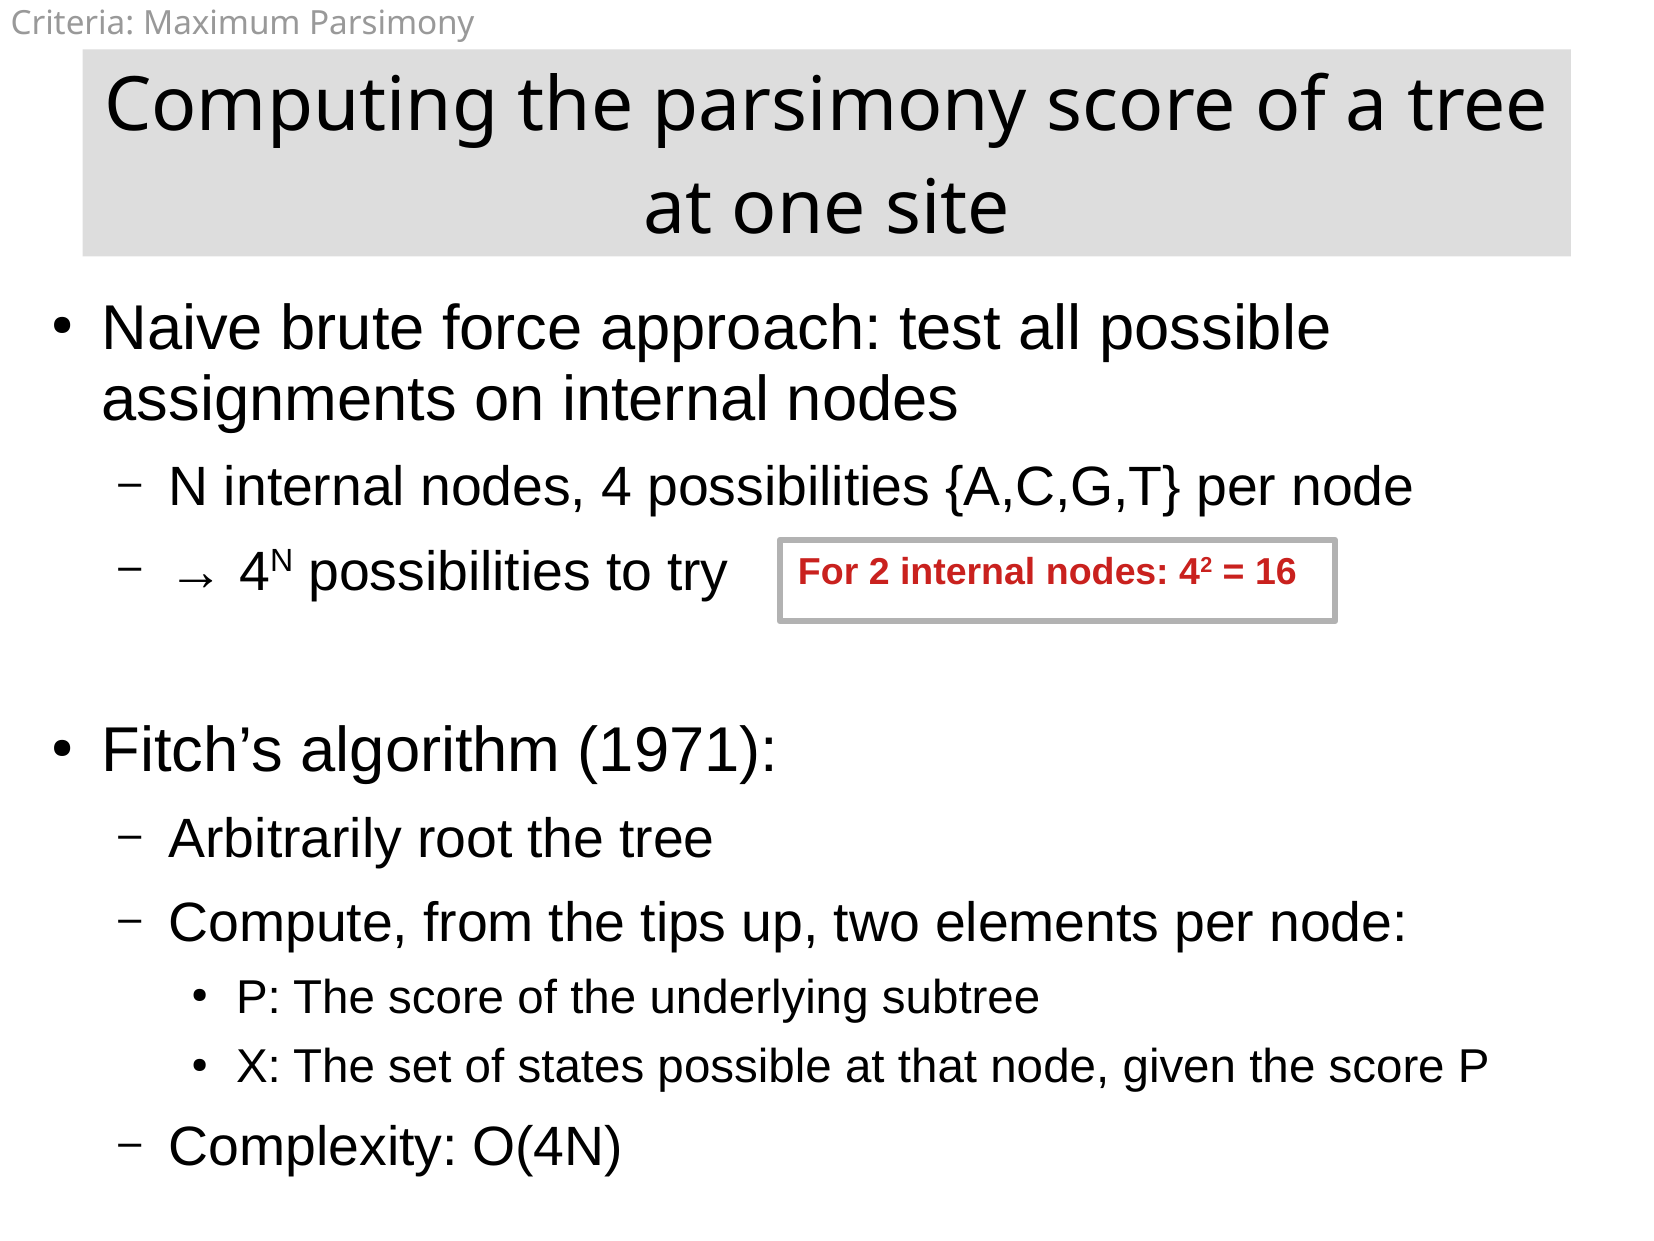

Criteria: Maximum Parsimony
# Computing the parsimony score of a tree at one site
Naive brute force approach: test all possible assignments on internal nodes
N internal nodes, 4 possibilities {A,C,G,T} per node
→ 4N possibilities to try
Fitch’s algorithm (1971):
Arbitrarily root the tree
Compute, from the tips up, two elements per node:
P: The score of the underlying subtree
X: The set of states possible at that node, given the score P
Complexity: O(4N)
For 2 internal nodes: 42 = 16